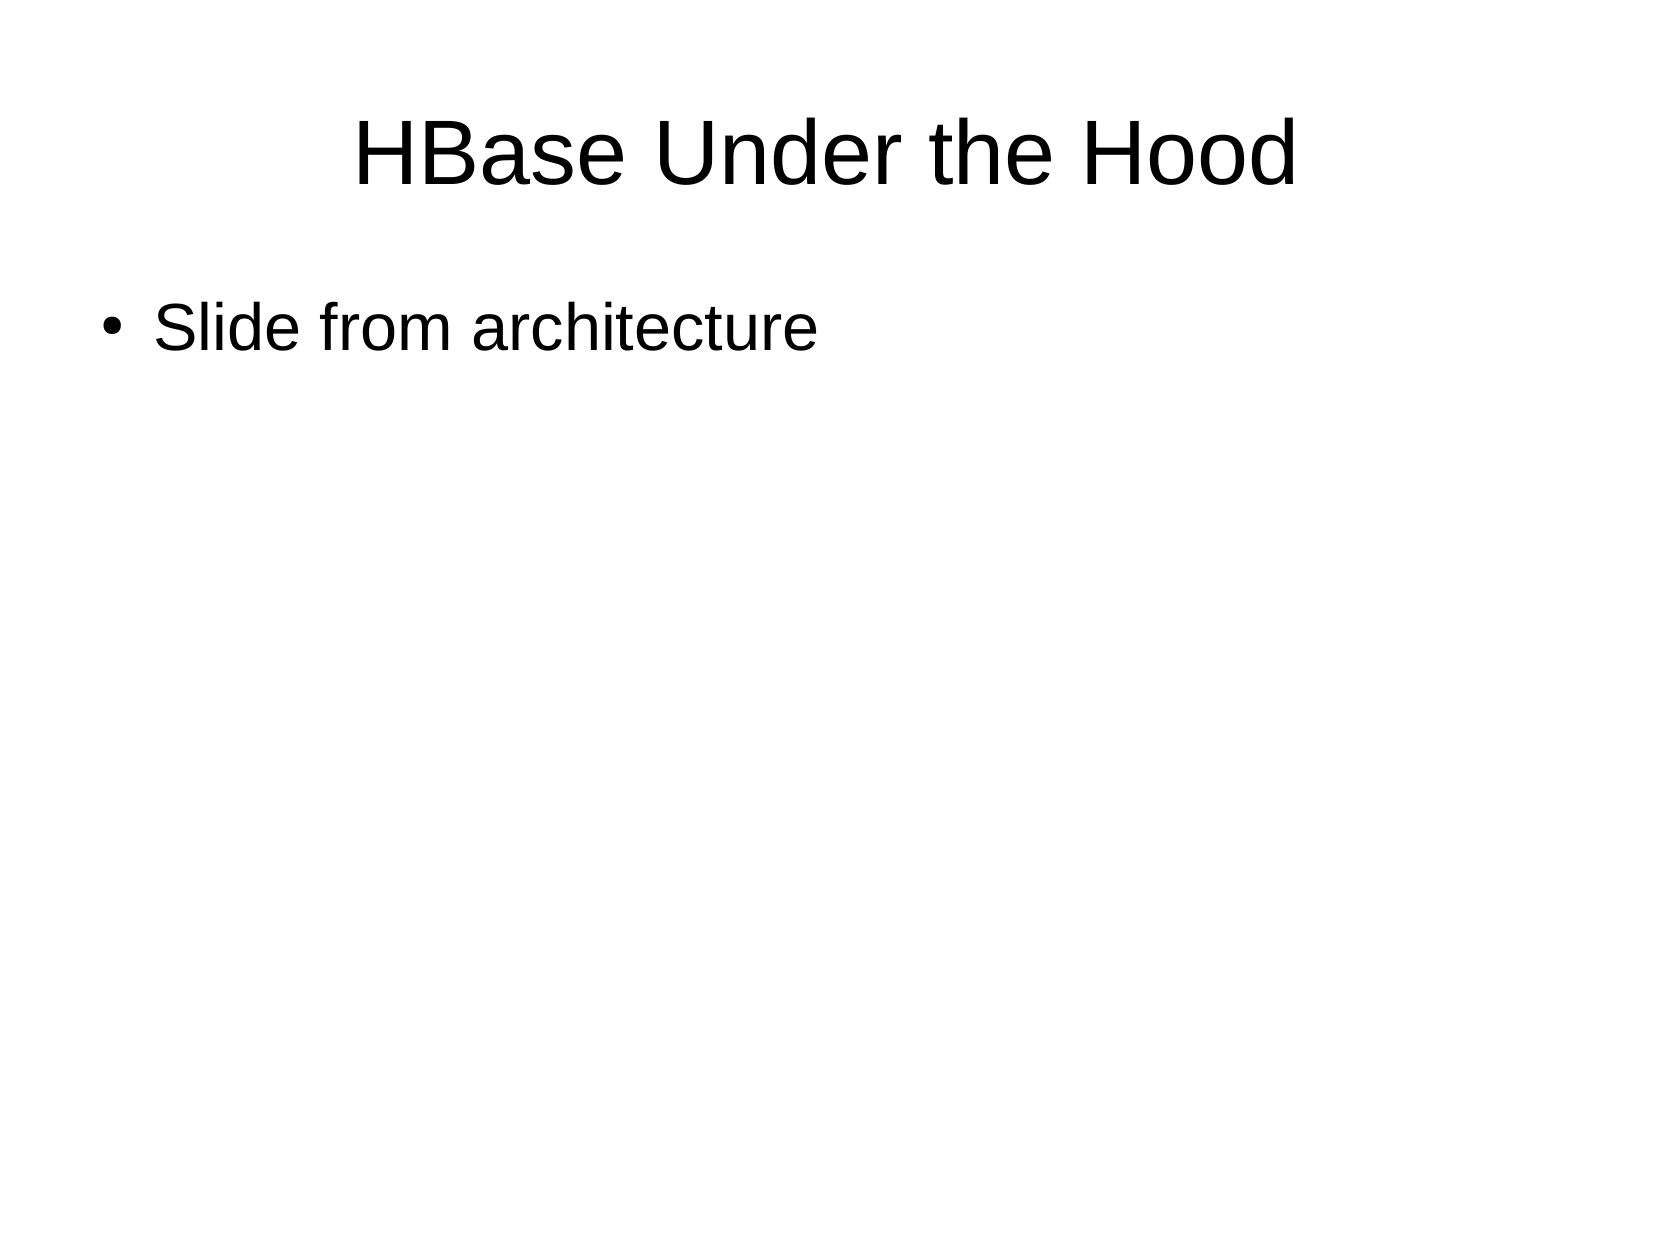

# HBase Under the Hood
Slide from architecture